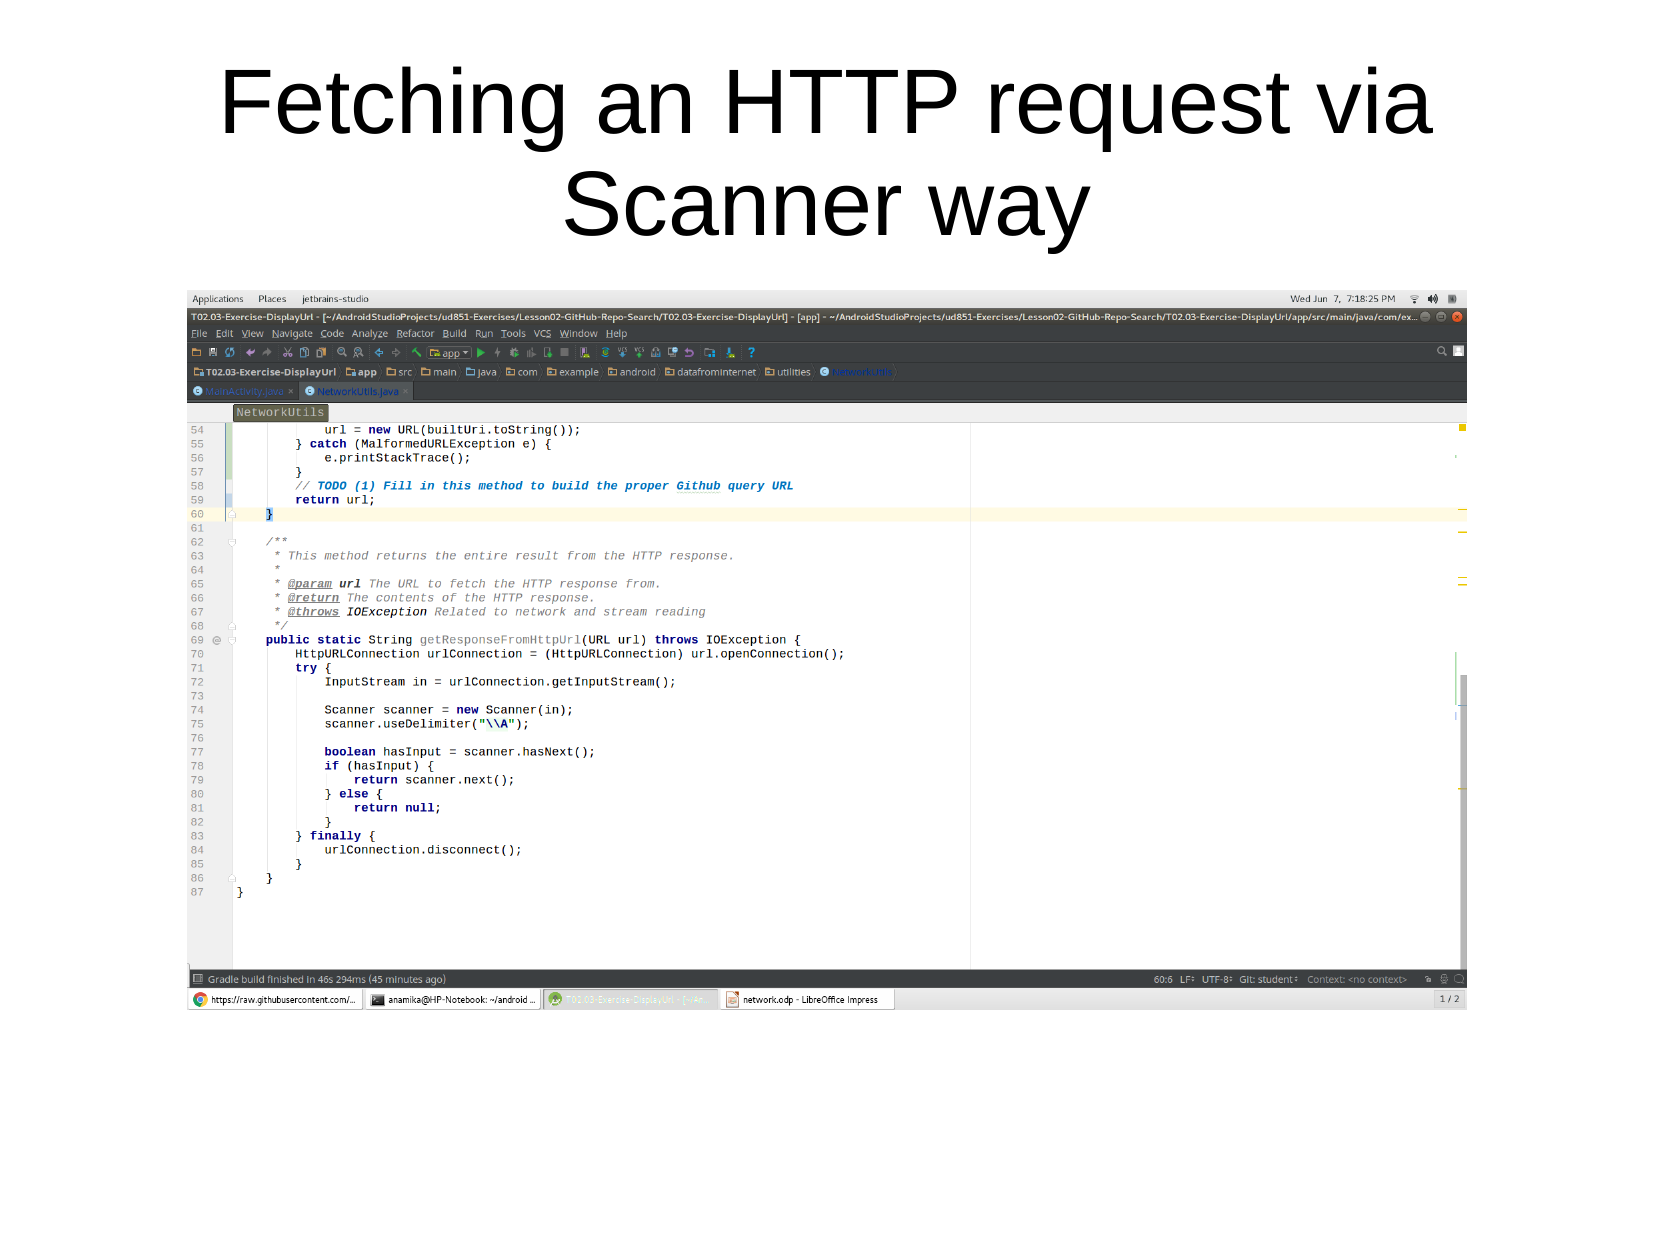

# Fetching an HTTP request via Scanner way